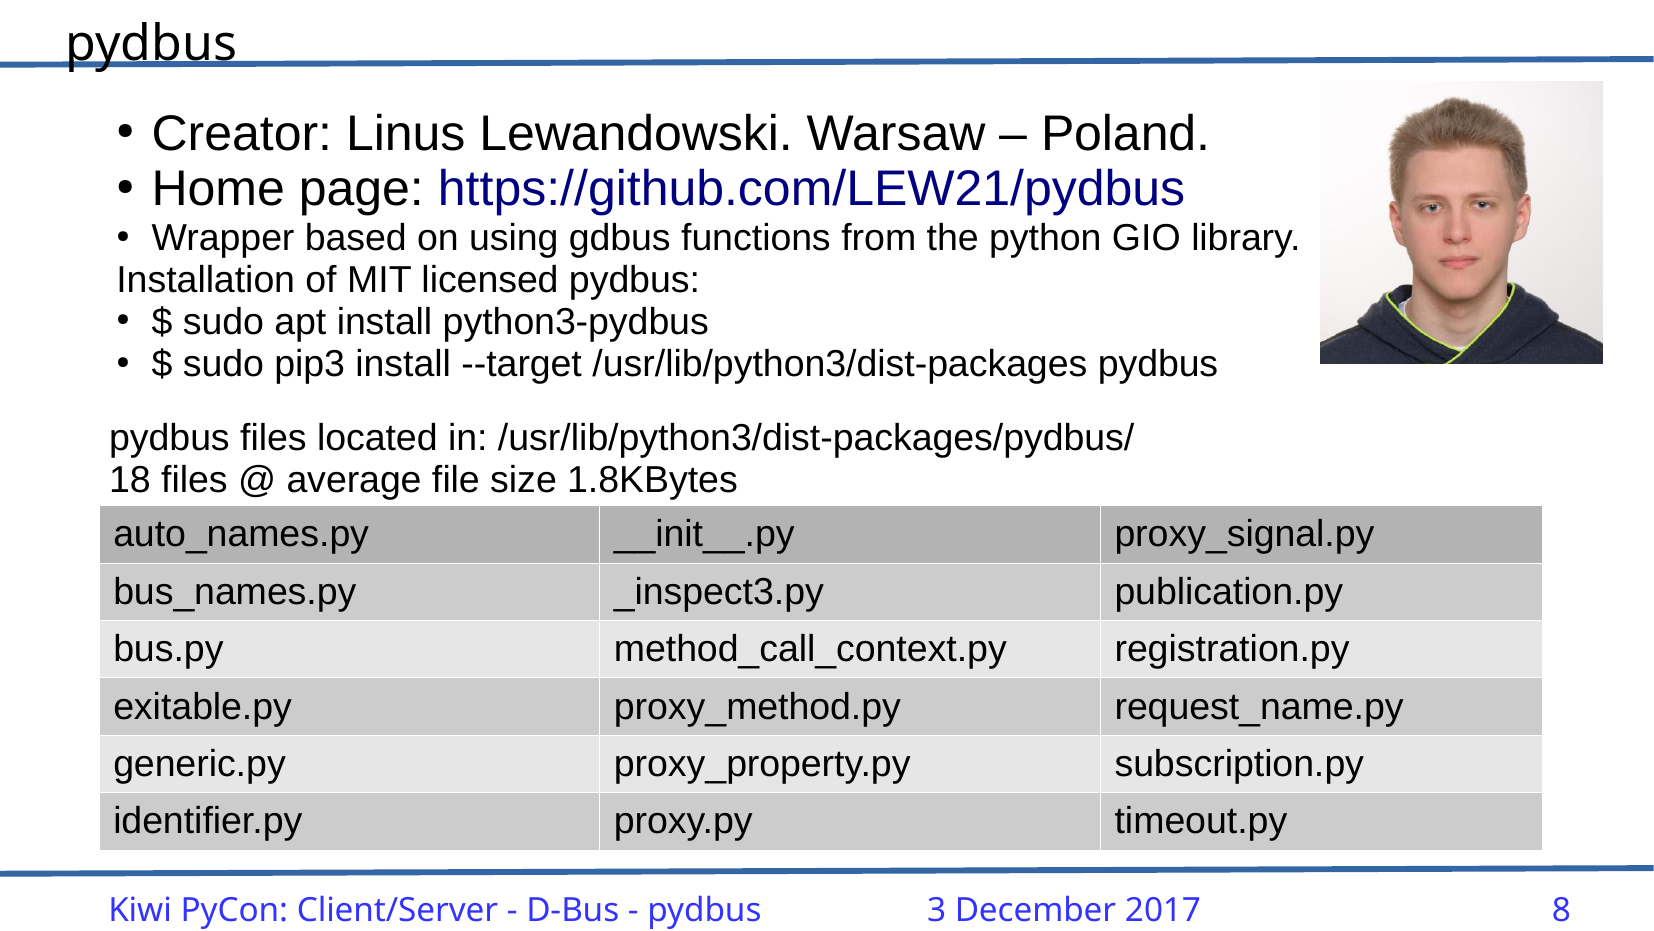

pydbus
Creator: Linus Lewandowski. Warsaw – Poland.
Home page: https://github.com/LEW21/pydbus
Wrapper based on using gdbus functions from the python GIO library.
Installation of MIT licensed pydbus:
$ sudo apt install python3-pydbus
$ sudo pip3 install --target /usr/lib/python3/dist-packages pydbus
pydbus files located in: /usr/lib/python3/dist-packages/pydbus/
18 files @ average file size 1.8KBytes
| auto\_names.py | \_\_init\_\_.py | proxy\_signal.py |
| --- | --- | --- |
| bus\_names.py | \_inspect3.py | publication.py |
| bus.py | method\_call\_context.py | registration.py |
| exitable.py | proxy\_method.py | request\_name.py |
| generic.py | proxy\_property.py | subscription.py |
| identifier.py | proxy.py | timeout.py |
Kiwi PyCon: Client/Server - D-Bus - pydbus
3 December 2017
8